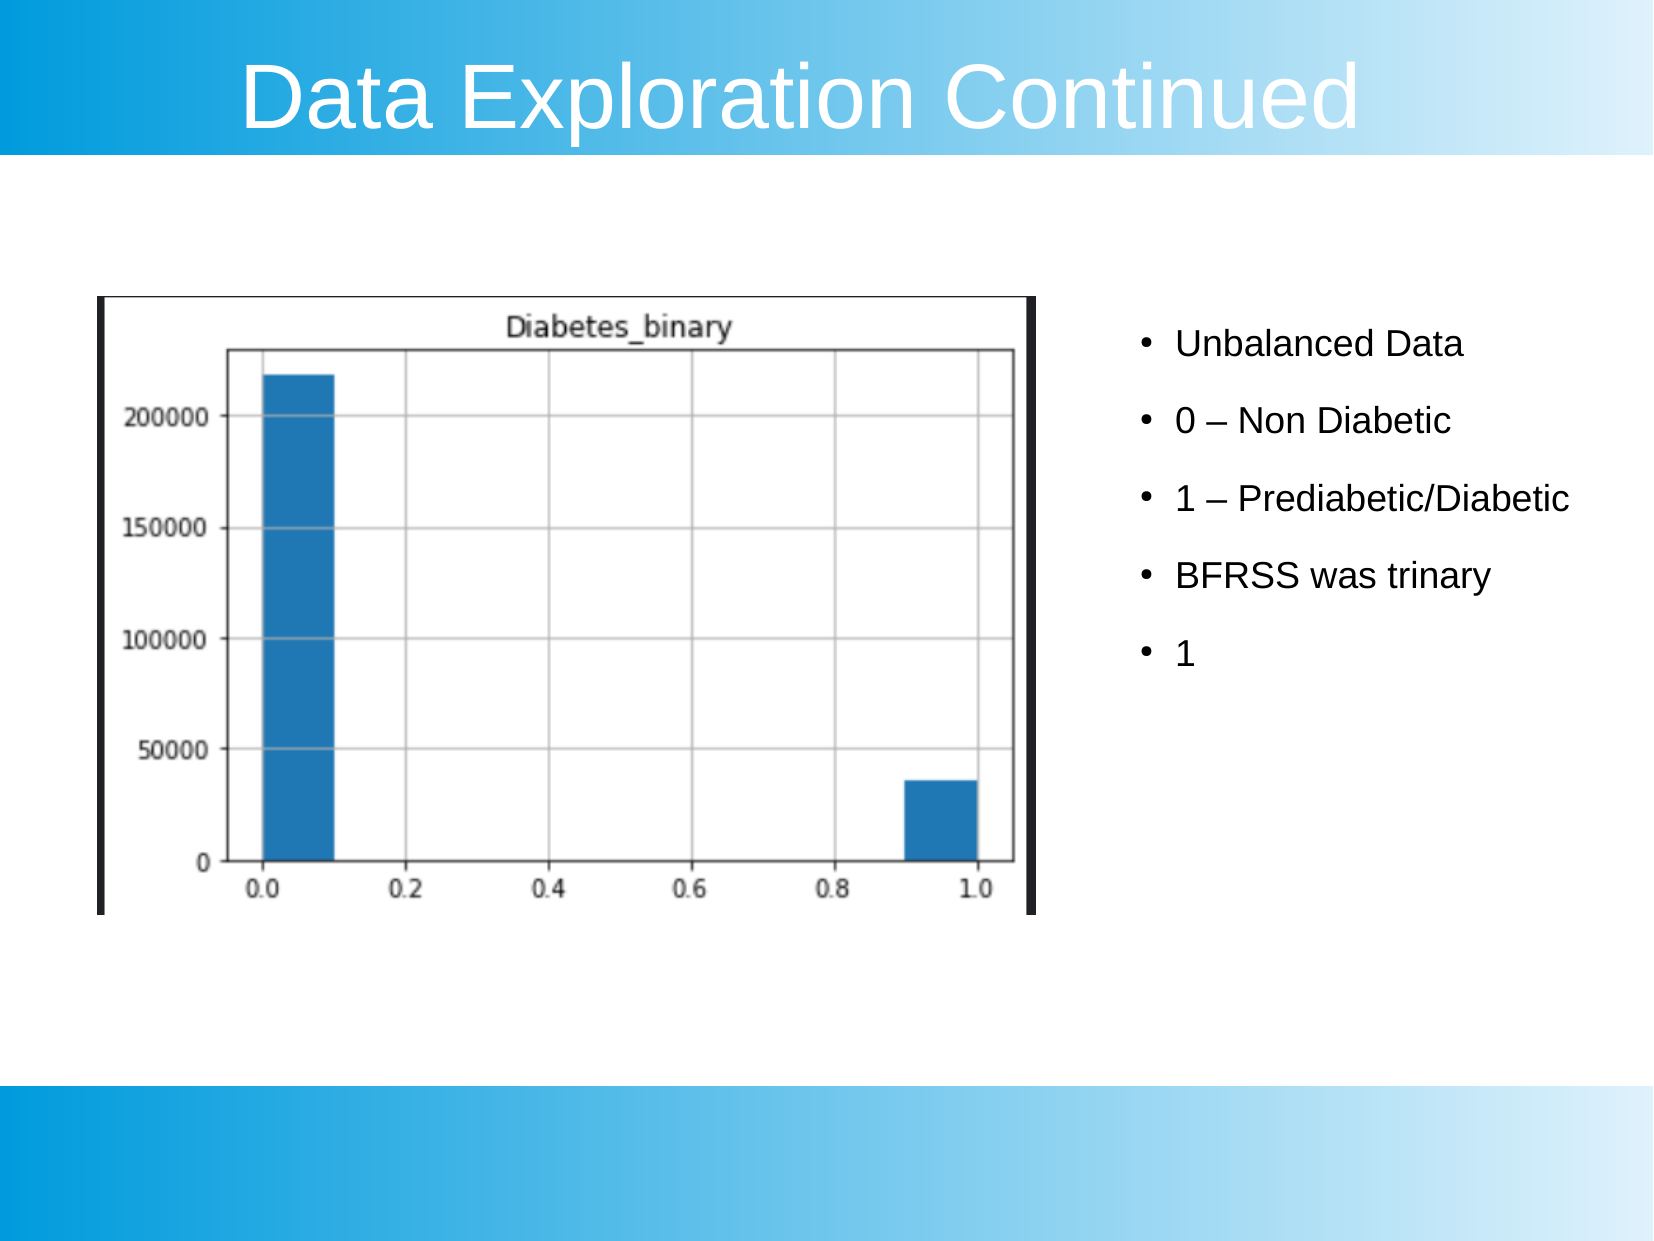

# Data Exploration Continued
Unbalanced Data
0 – Non Diabetic
1 – Prediabetic/Diabetic
BFRSS was trinary
1